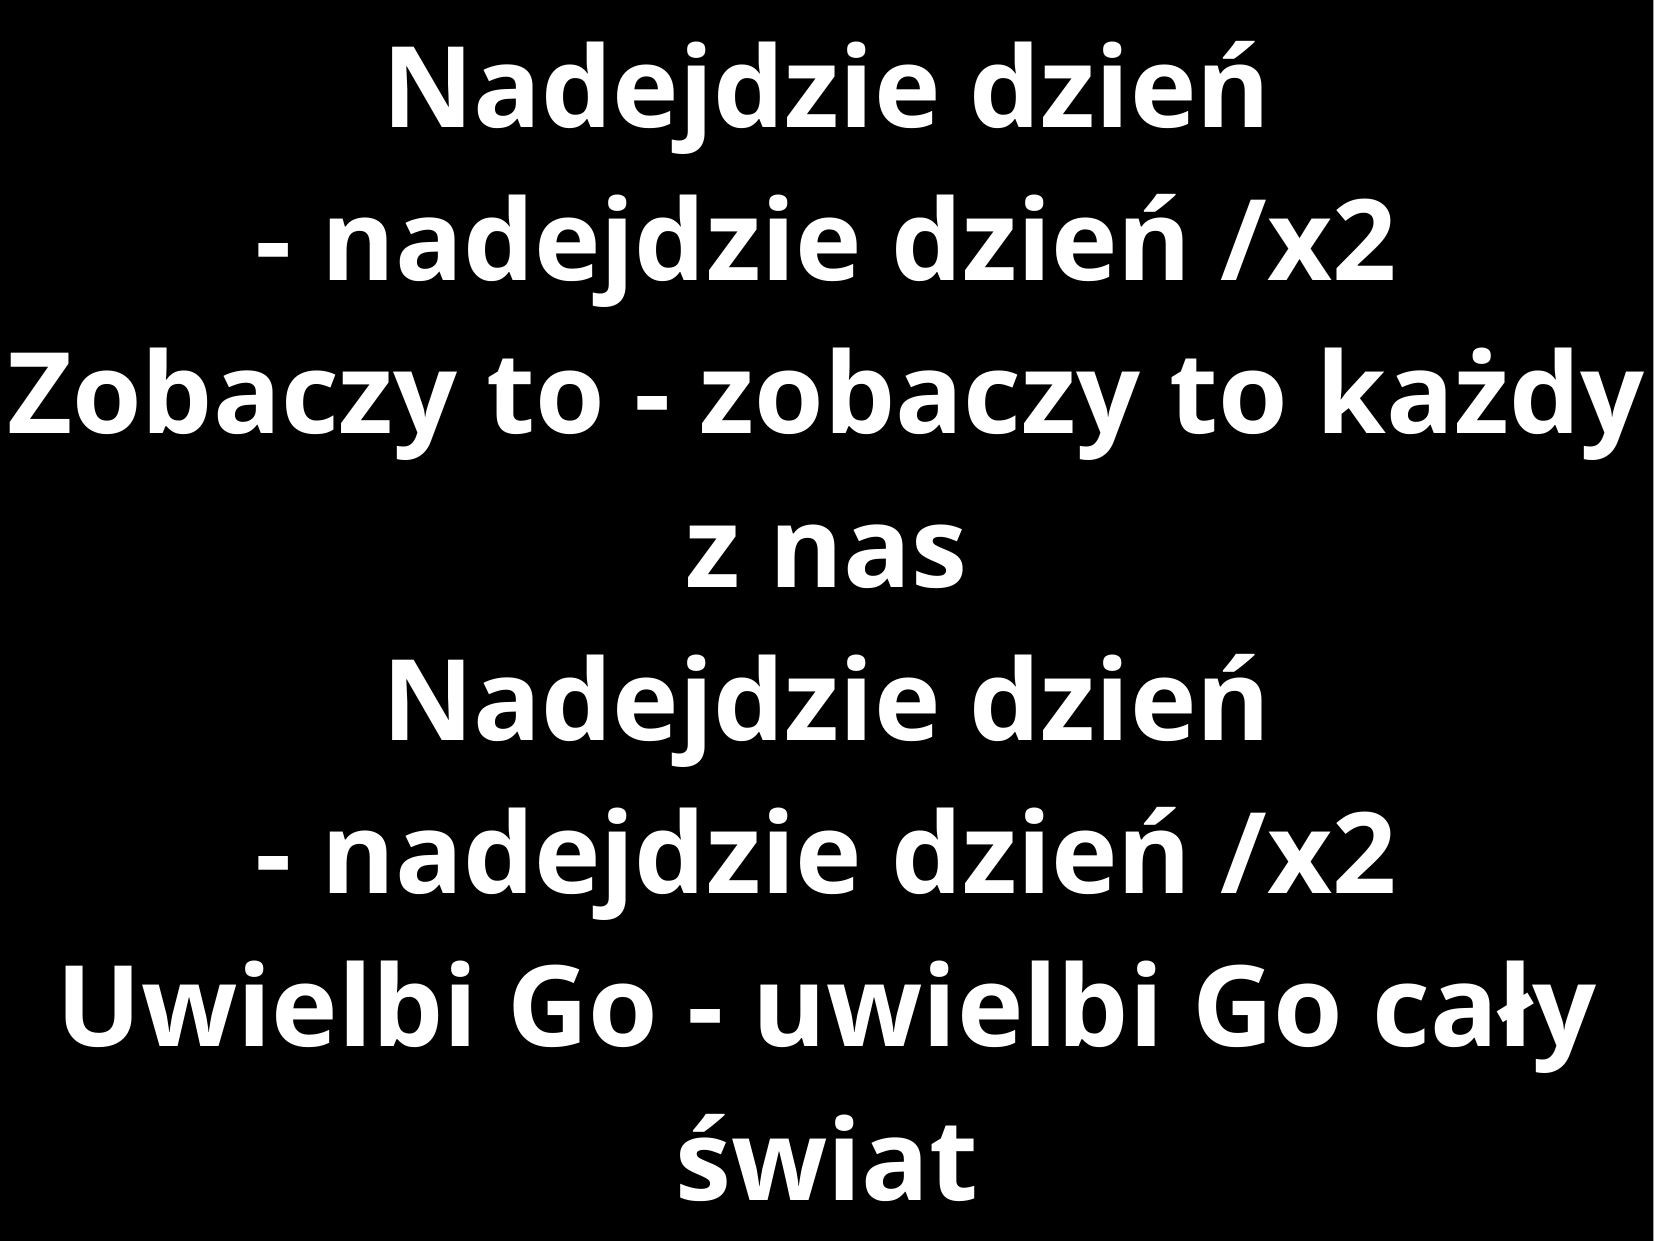

# Nadejdzie dzień - nadejdzie dzień /x2 Zobaczy to - zobaczy to każdy z nas Nadejdzie dzień - nadejdzie dzień /x2 Uwielbi Go - uwielbi Go cały świat